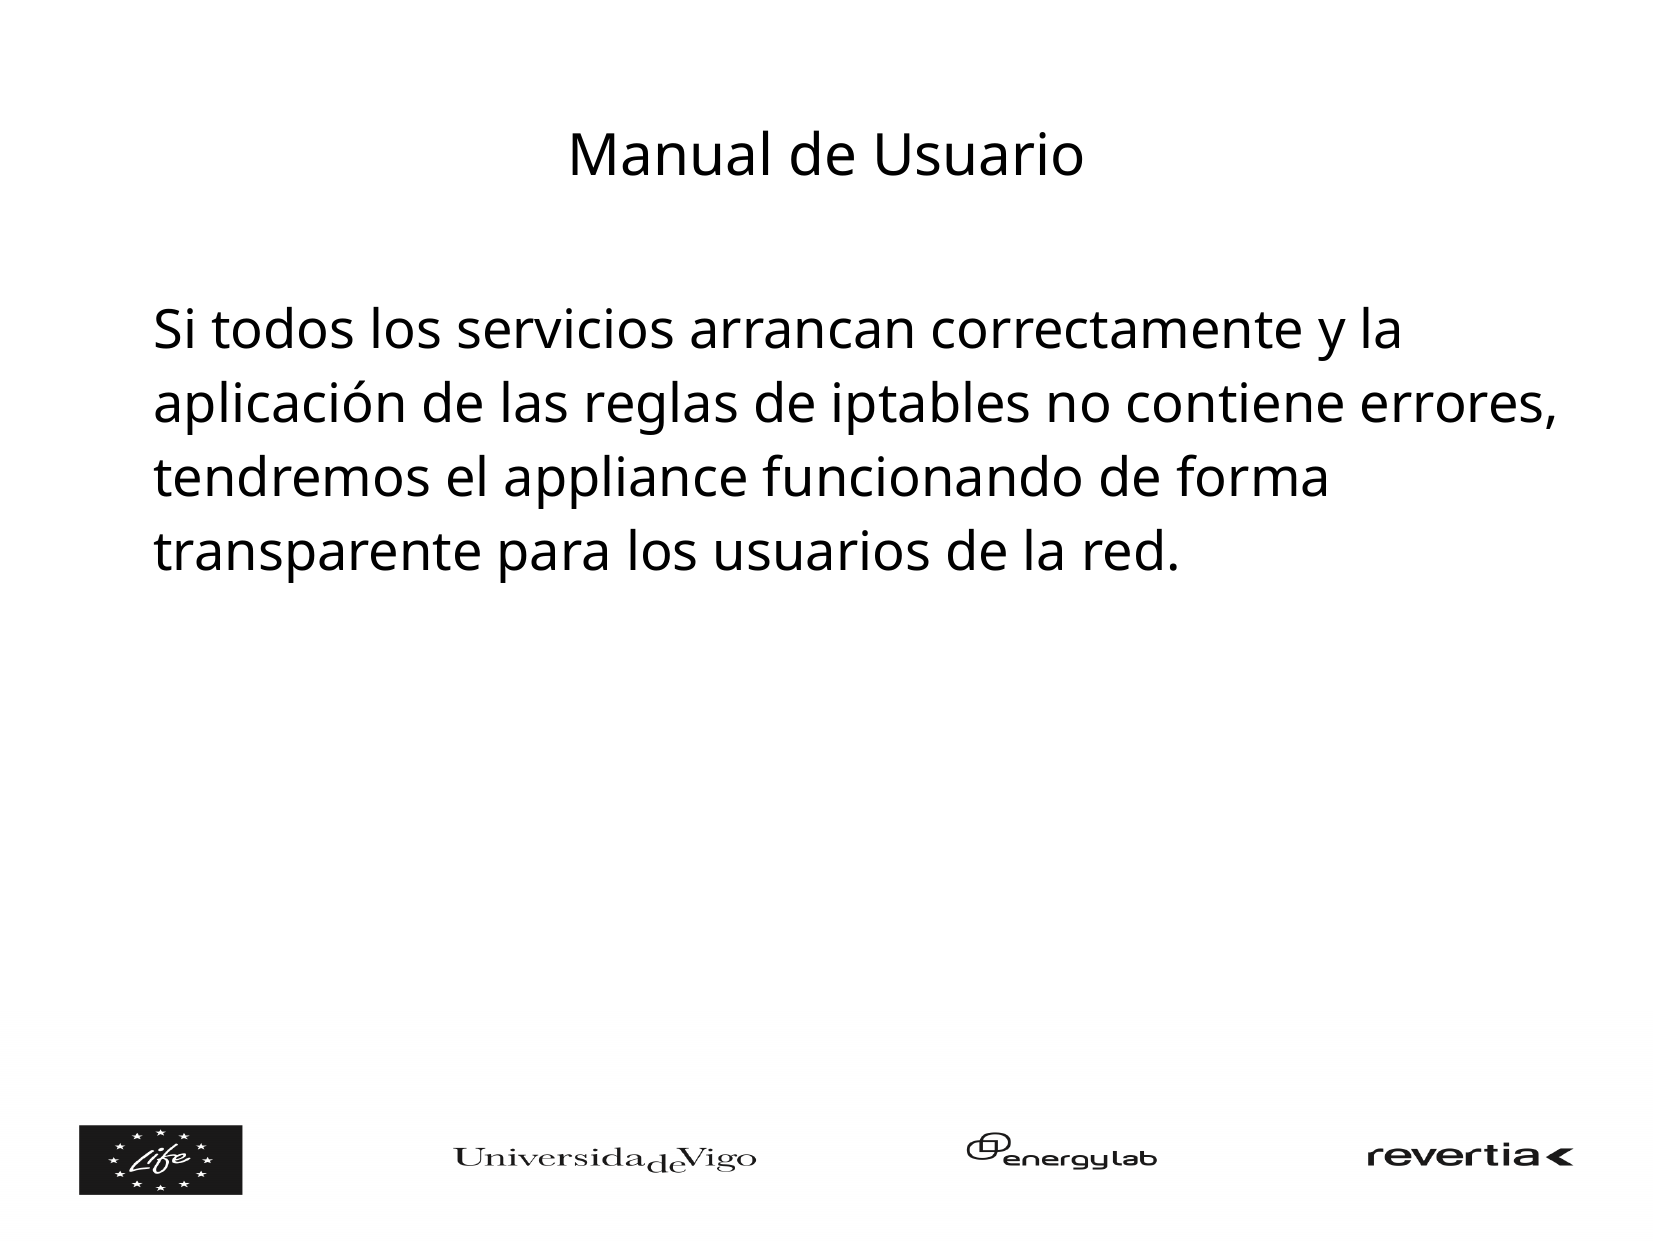

# Manual de Usuario
Si todos los servicios arrancan correctamente y la aplicación de las reglas de iptables no contiene errores, tendremos el appliance funcionando de forma transparente para los usuarios de la red.